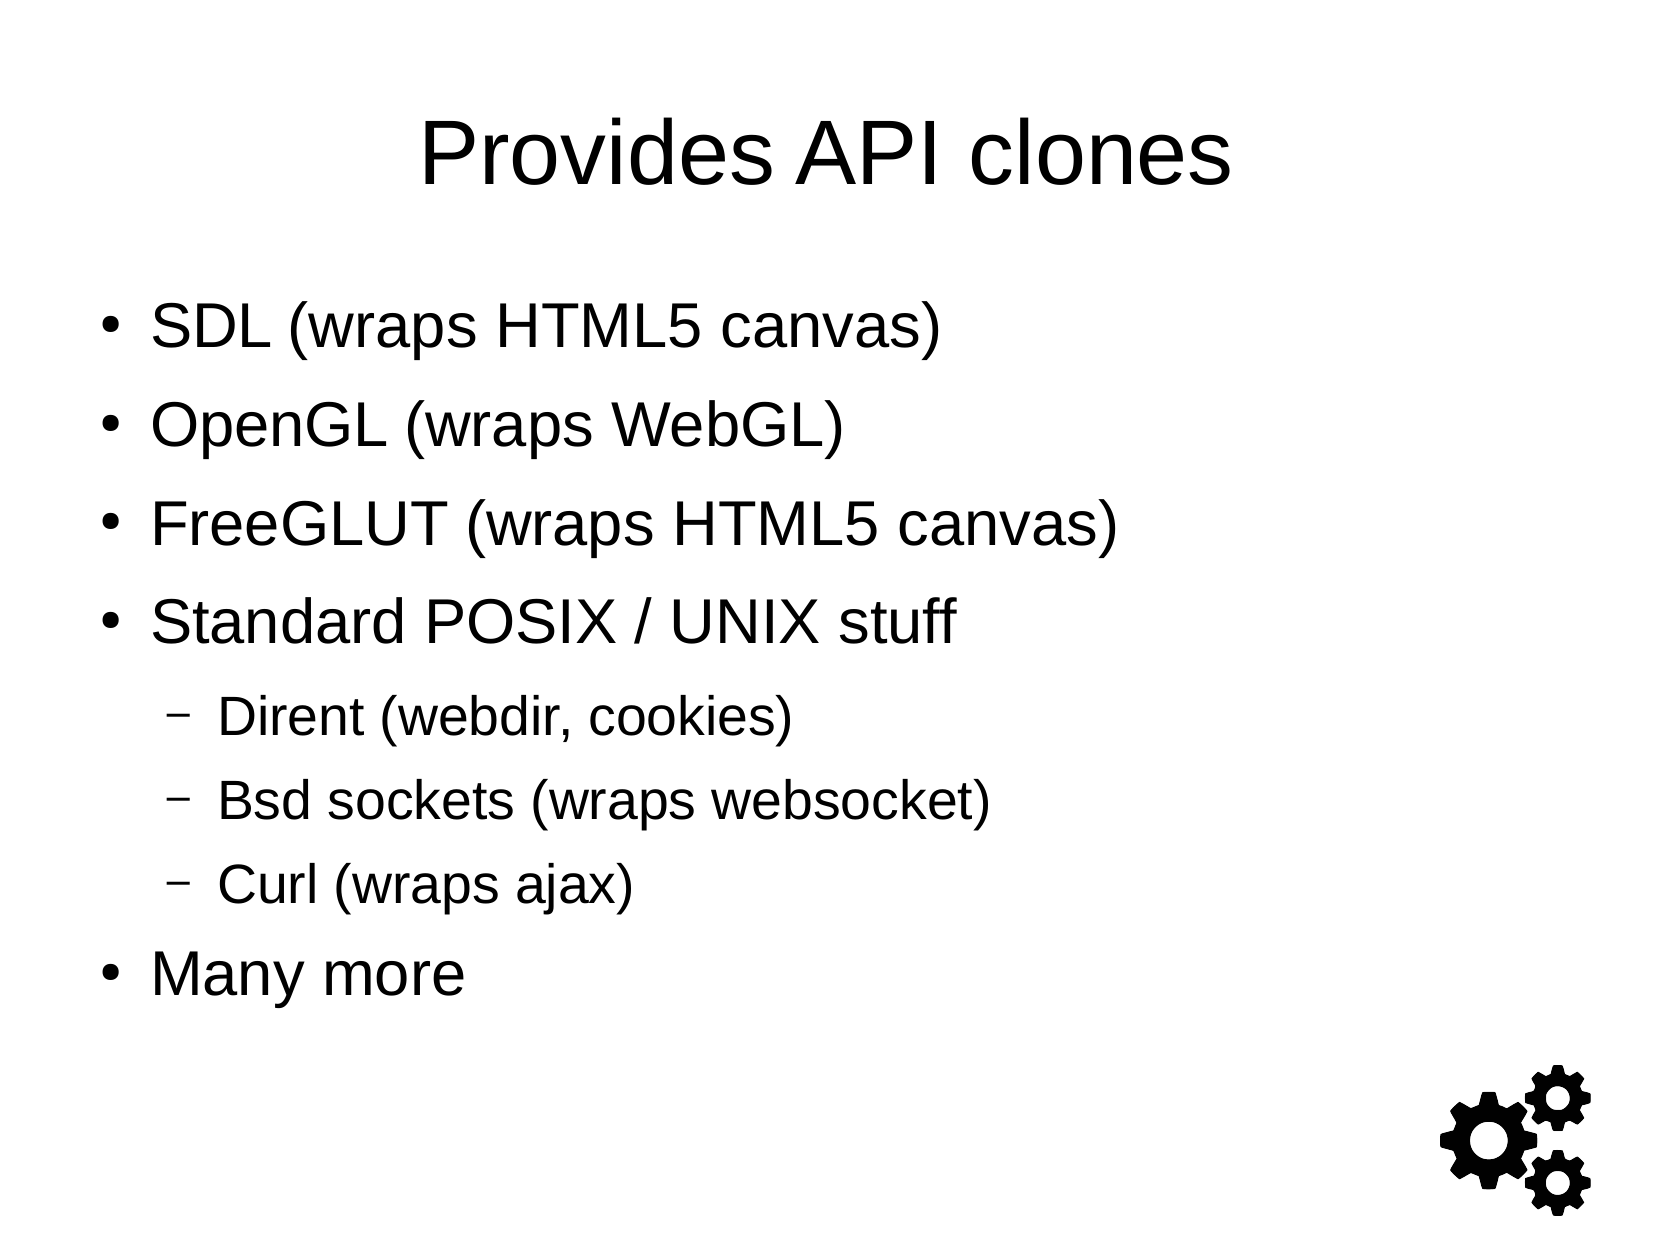

# Provides API clones
SDL (wraps HTML5 canvas)
OpenGL (wraps WebGL)
FreeGLUT (wraps HTML5 canvas)
Standard POSIX / UNIX stuff
Dirent (webdir, cookies)
Bsd sockets (wraps websocket)
Curl (wraps ajax)
Many more